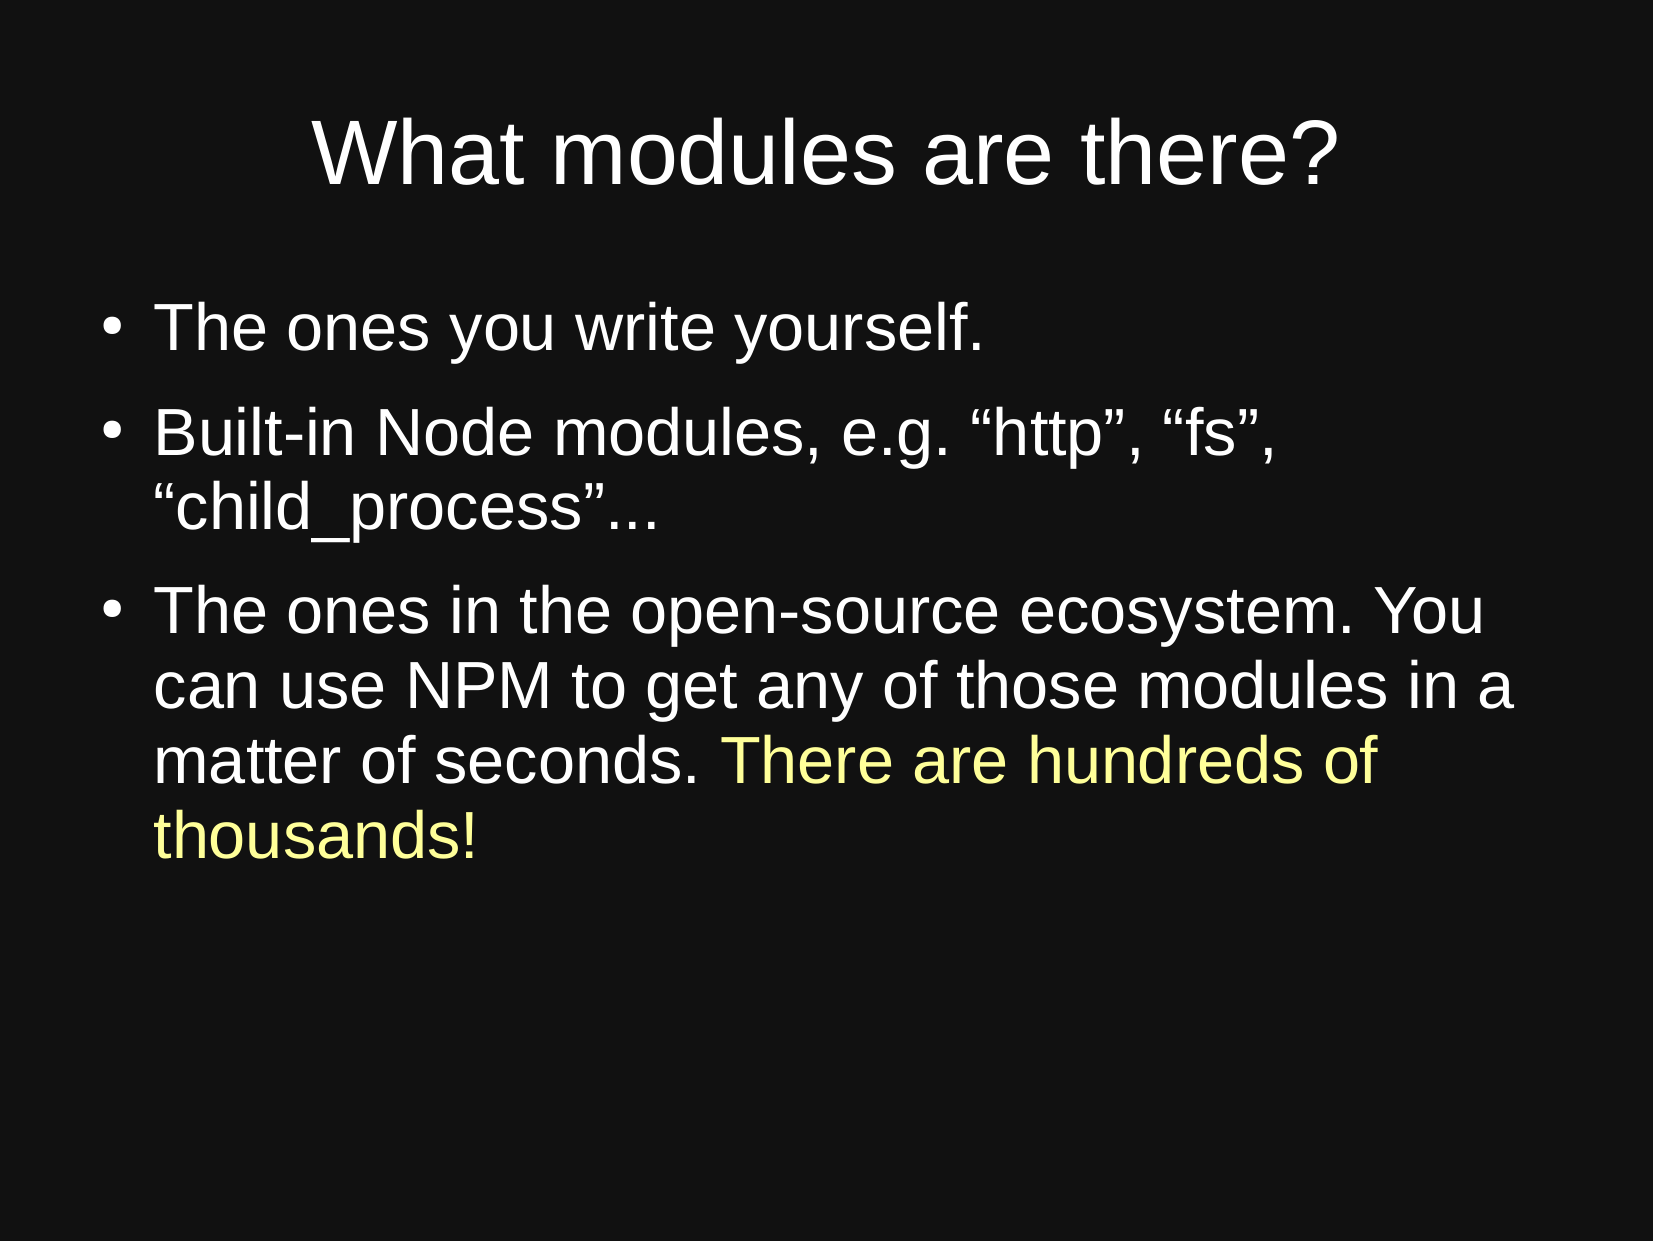

# What modules are there?
The ones you write yourself.
Built-in Node modules, e.g. “http”, “fs”, “child_process”...
The ones in the open-source ecosystem. You can use NPM to get any of those modules in a matter of seconds. There are hundreds of thousands!